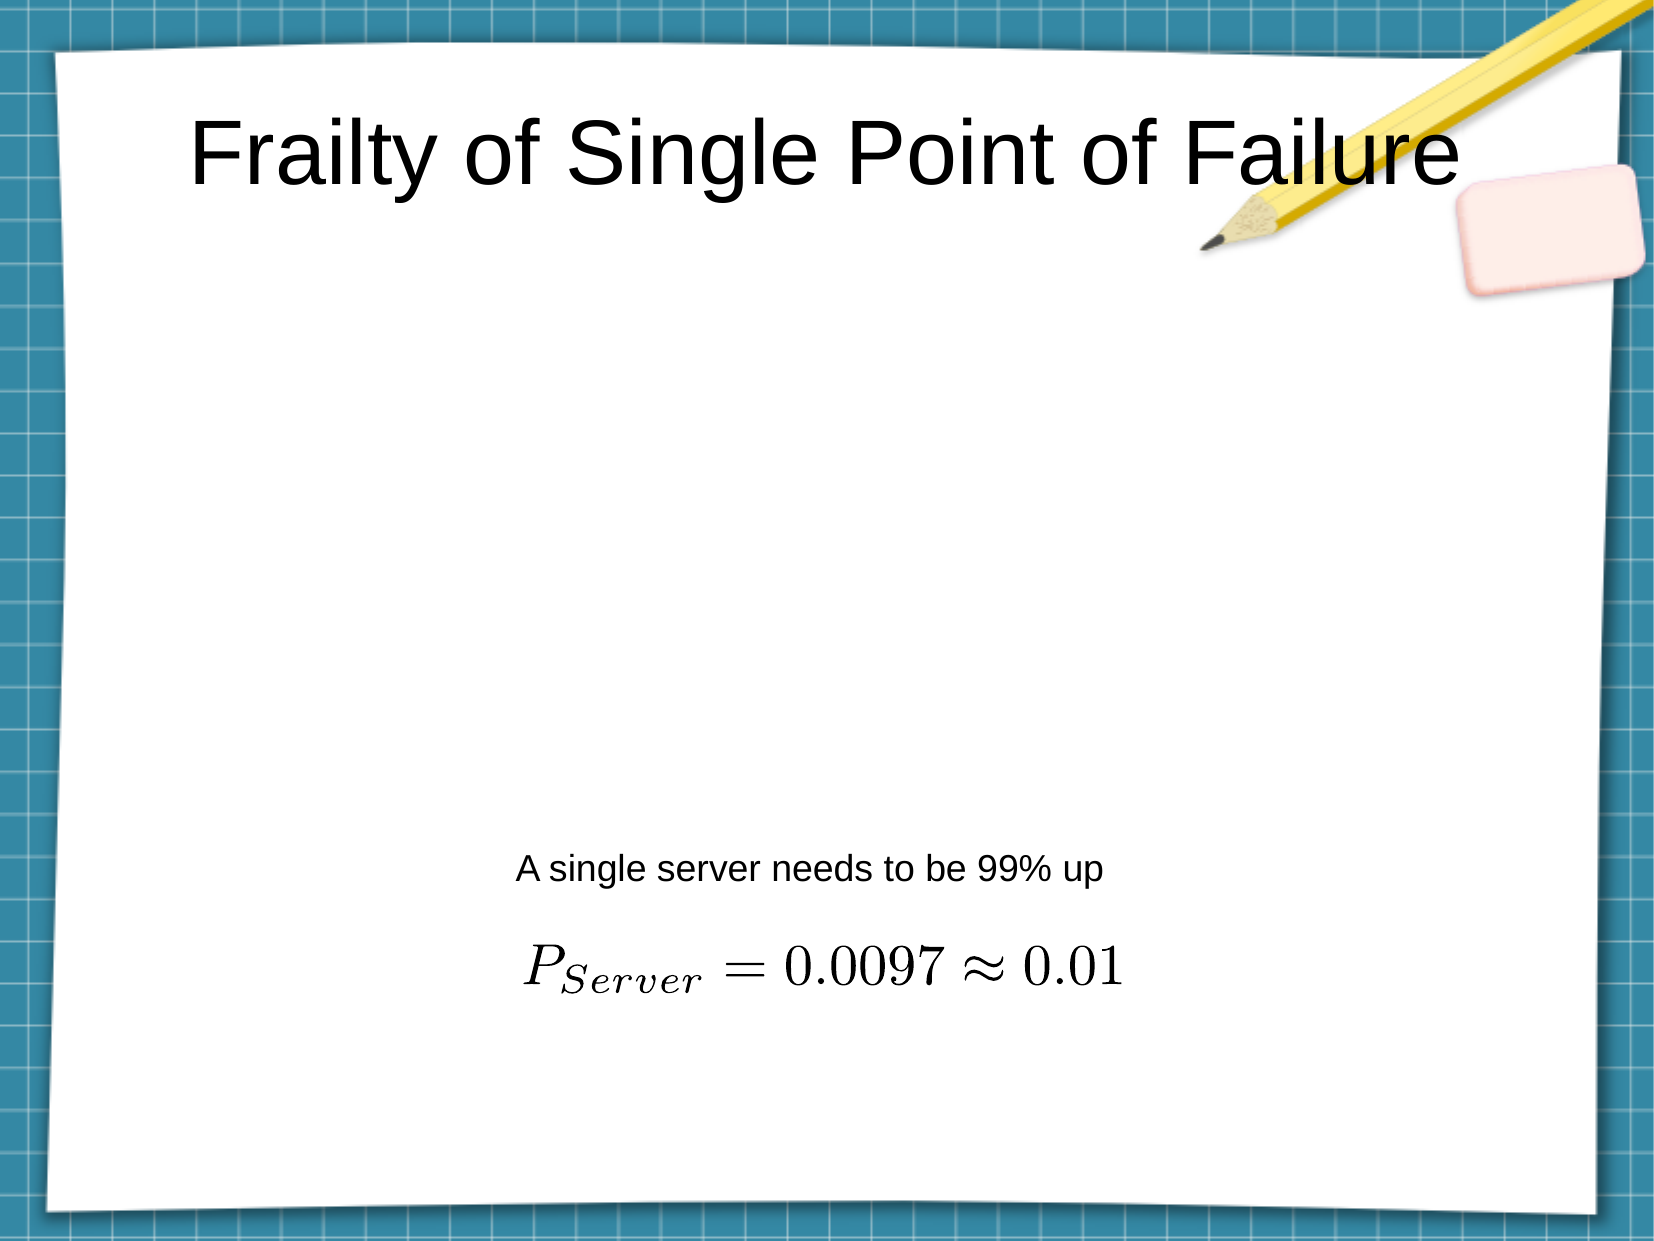

# Frailty of Single Point of Failure
A single server needs to be 99% up